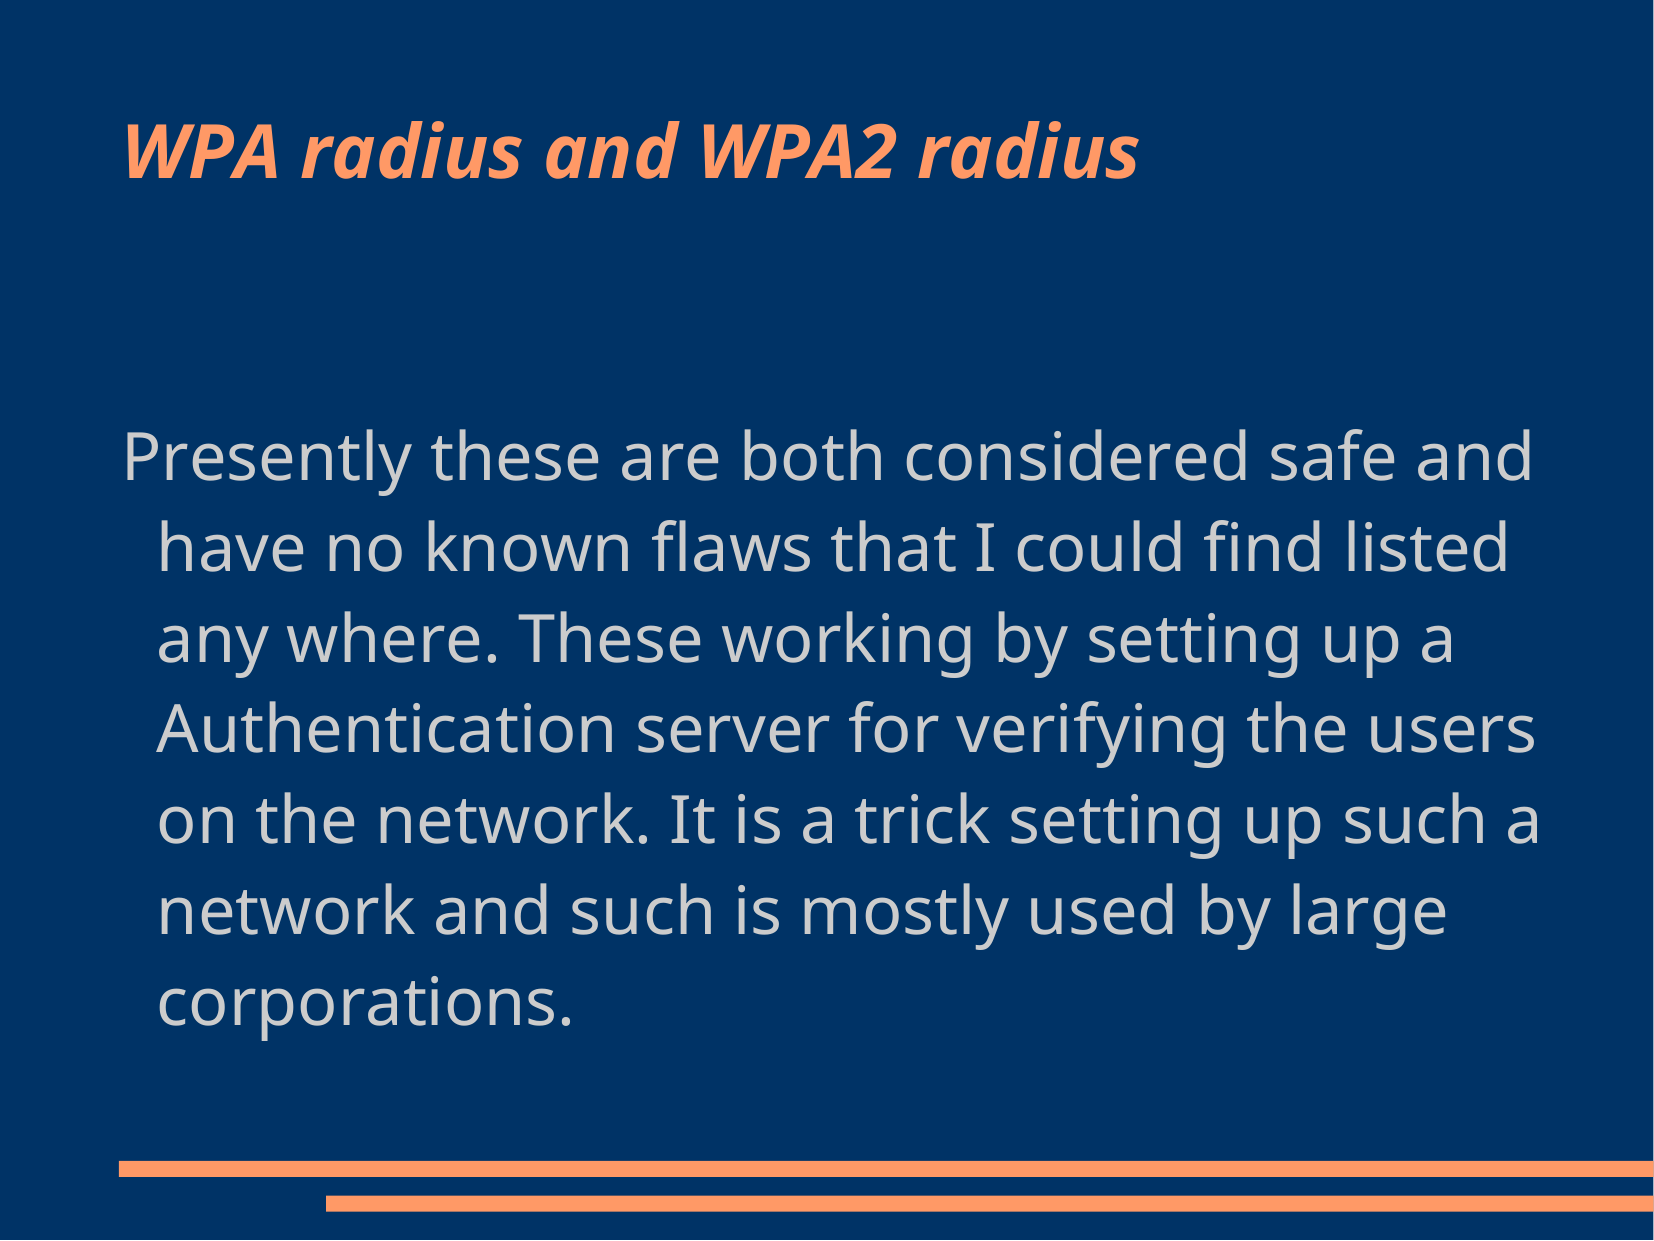

# WPA radius and WPA2 radius
Presently these are both considered safe and have no known flaws that I could find listed any where. These working by setting up a Authentication server for verifying the users on the network. It is a trick setting up such a network and such is mostly used by large corporations.